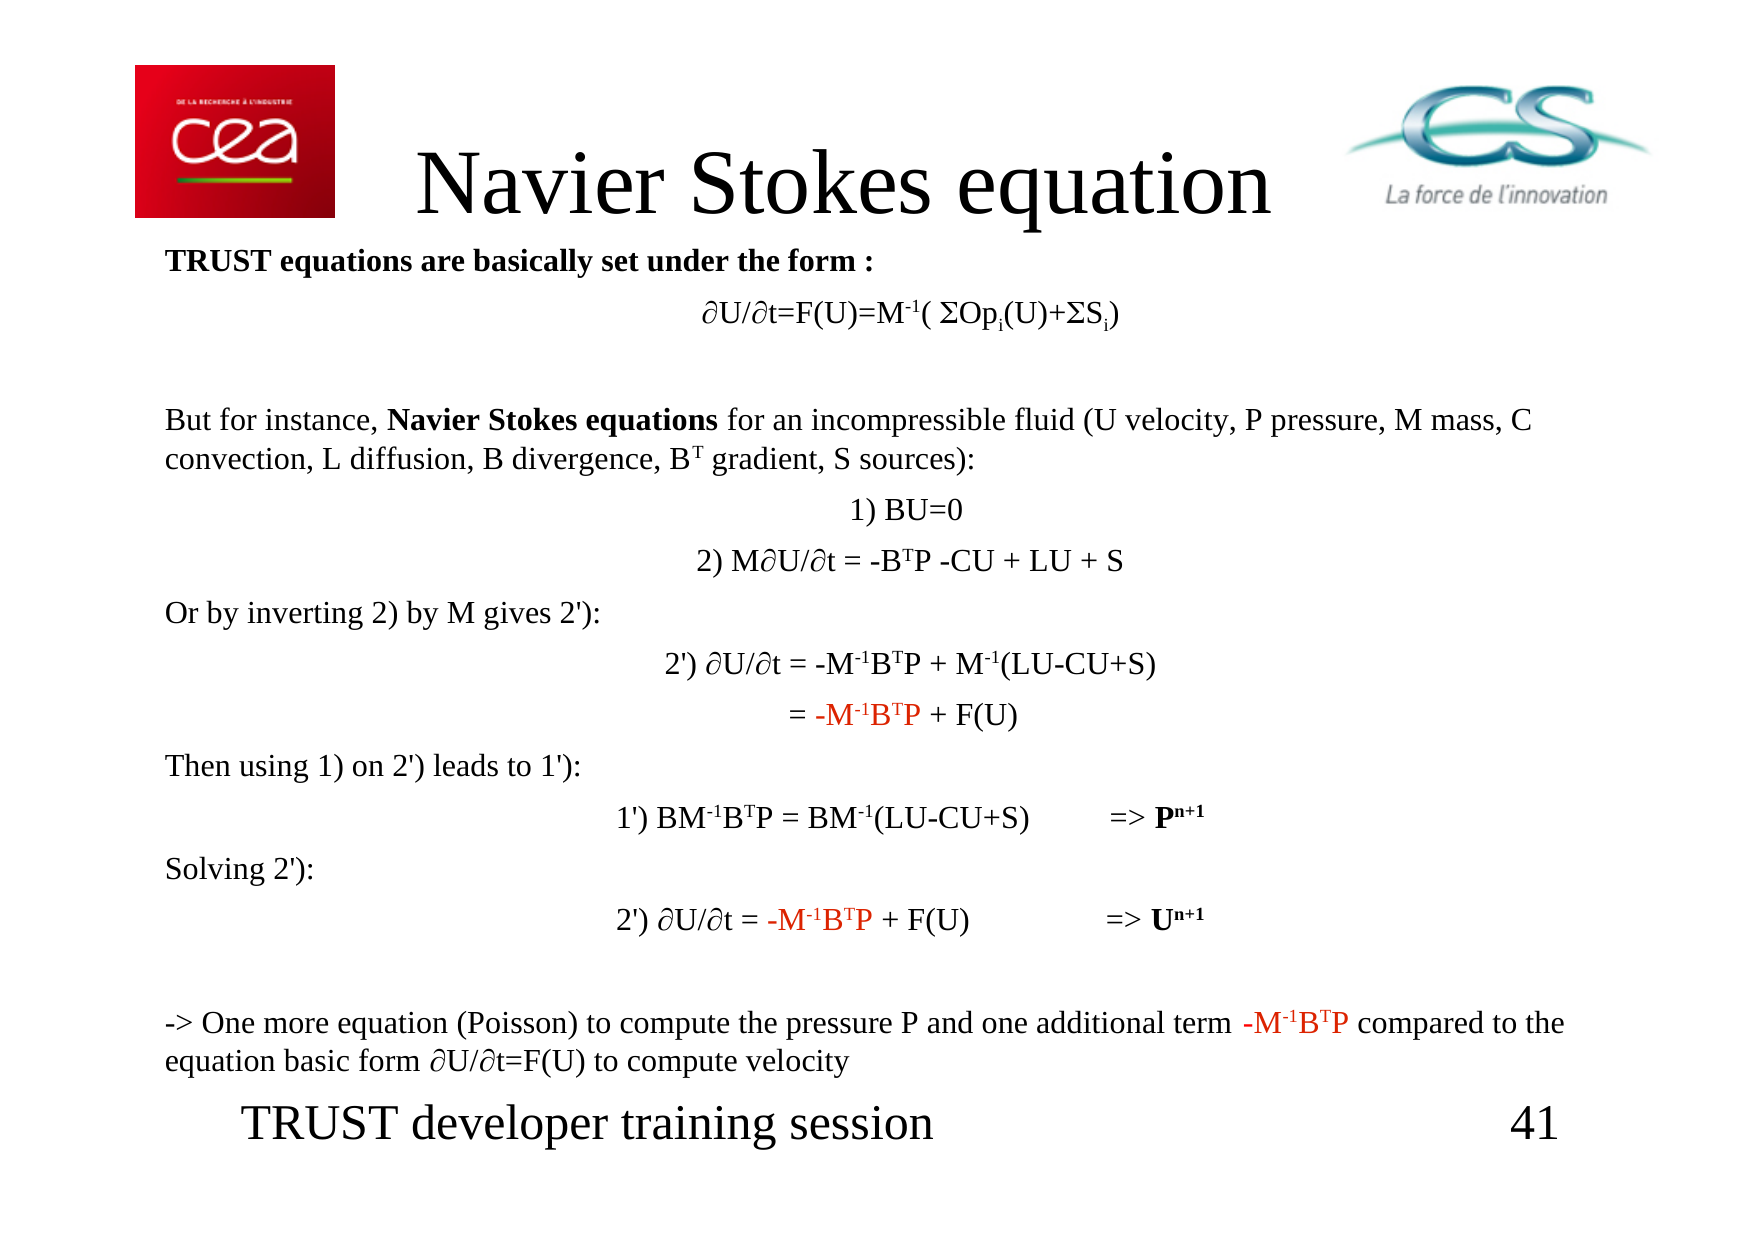

# Navier Stokes equation
TRUST equations are basically set under the form :
¶U/¶t=F(U)=M-1( Opi(U)+Si)
But for instance, Navier Stokes equations for an incompressible fluid (U velocity, P pressure, M mass, C convection, L diffusion, B divergence, BT gradient, S sources):
1) BU=0
2) M¶U/¶t = -BTP -CU + LU + S
Or by inverting 2) by M gives 2'):
2') ¶U/¶t = -M-1BTP + M-1(LU-CU+S)
 = -M-1BTP + F(U)
Then using 1) on 2') leads to 1'):
1') BM-1BTP = BM-1(LU-CU+S) => Pn+1
Solving 2'):
2') ¶U/¶t = -M-1BTP + F(U) => Un+1
-> One more equation (Poisson) to compute the pressure P and one additional term -M-1BTP compared to the equation basic form ¶U/¶t=F(U) to compute velocity
TRUST developer training session
41